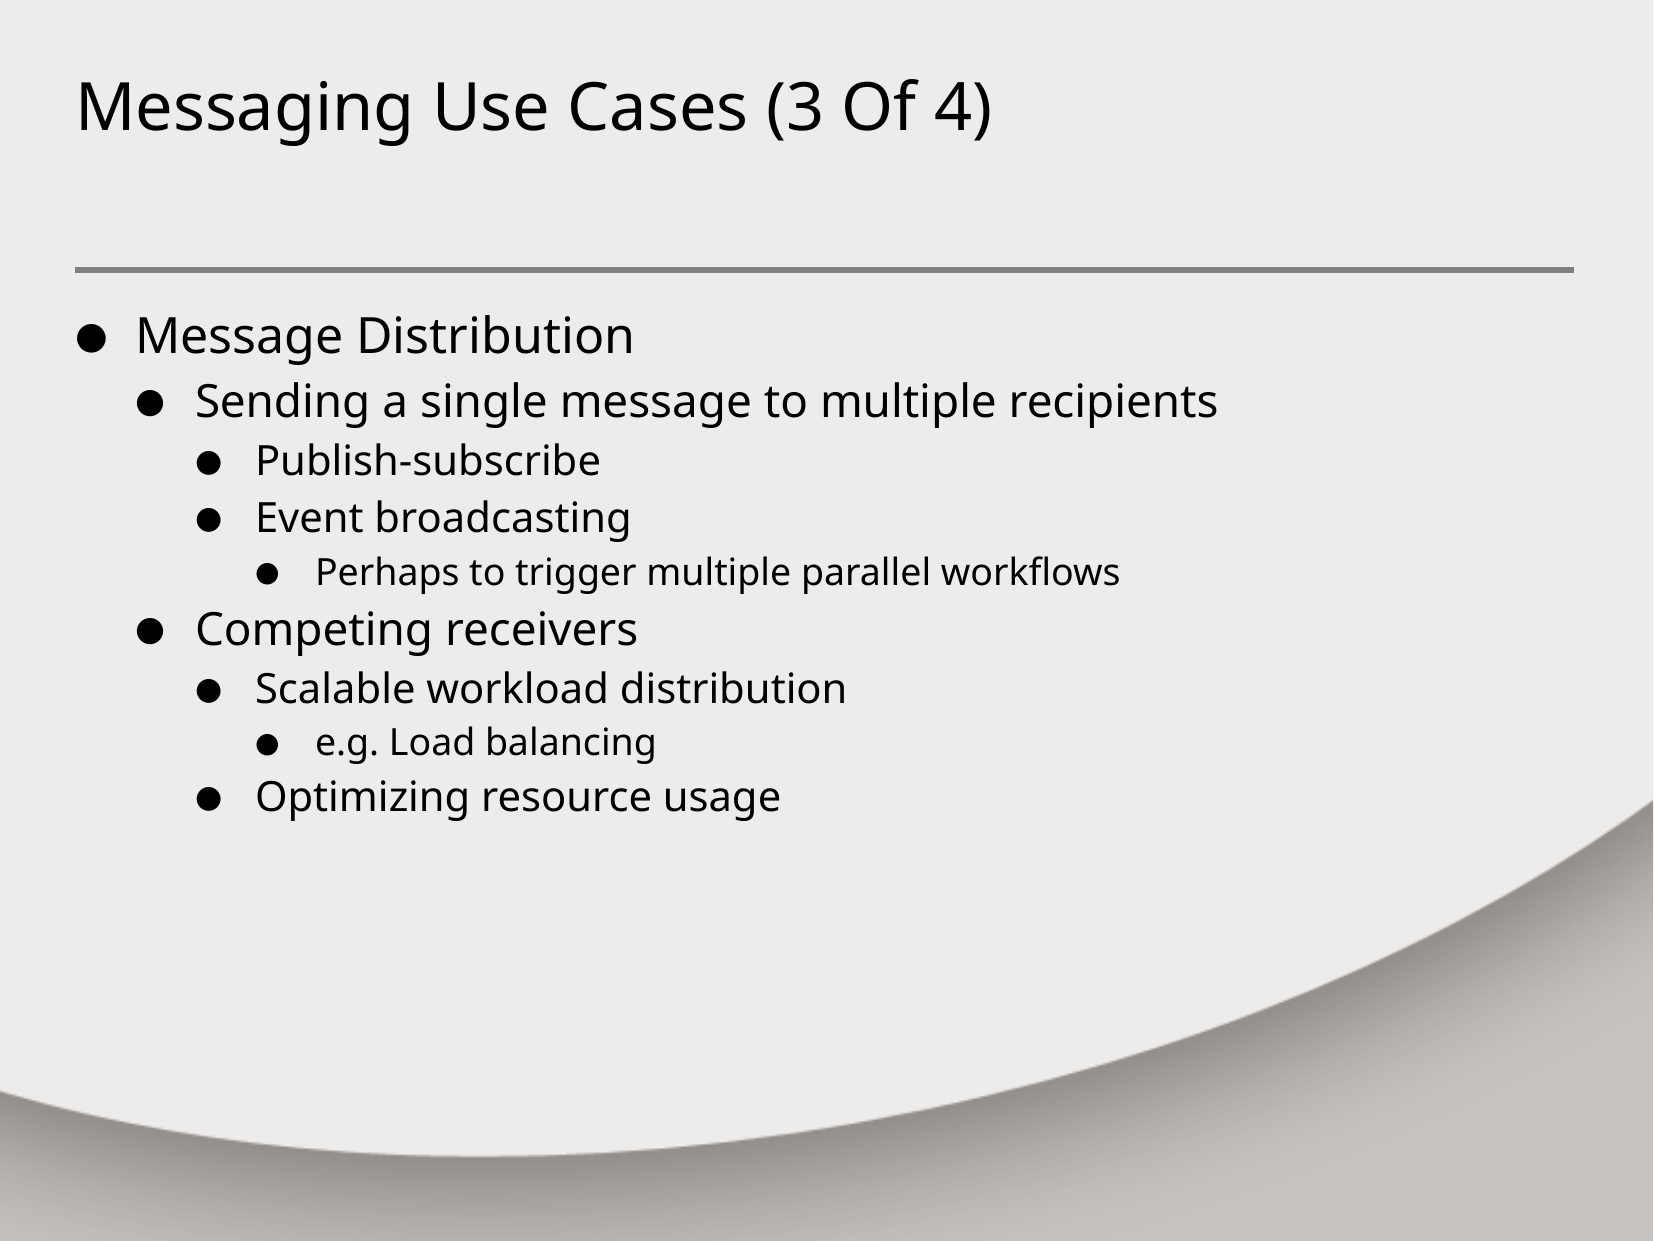

# Messaging Use Cases (3 Of 4)
Message Distribution
Sending a single message to multiple recipients
Publish-subscribe
Event broadcasting
Perhaps to trigger multiple parallel workflows
Competing receivers
Scalable workload distribution
e.g. Load balancing
Optimizing resource usage